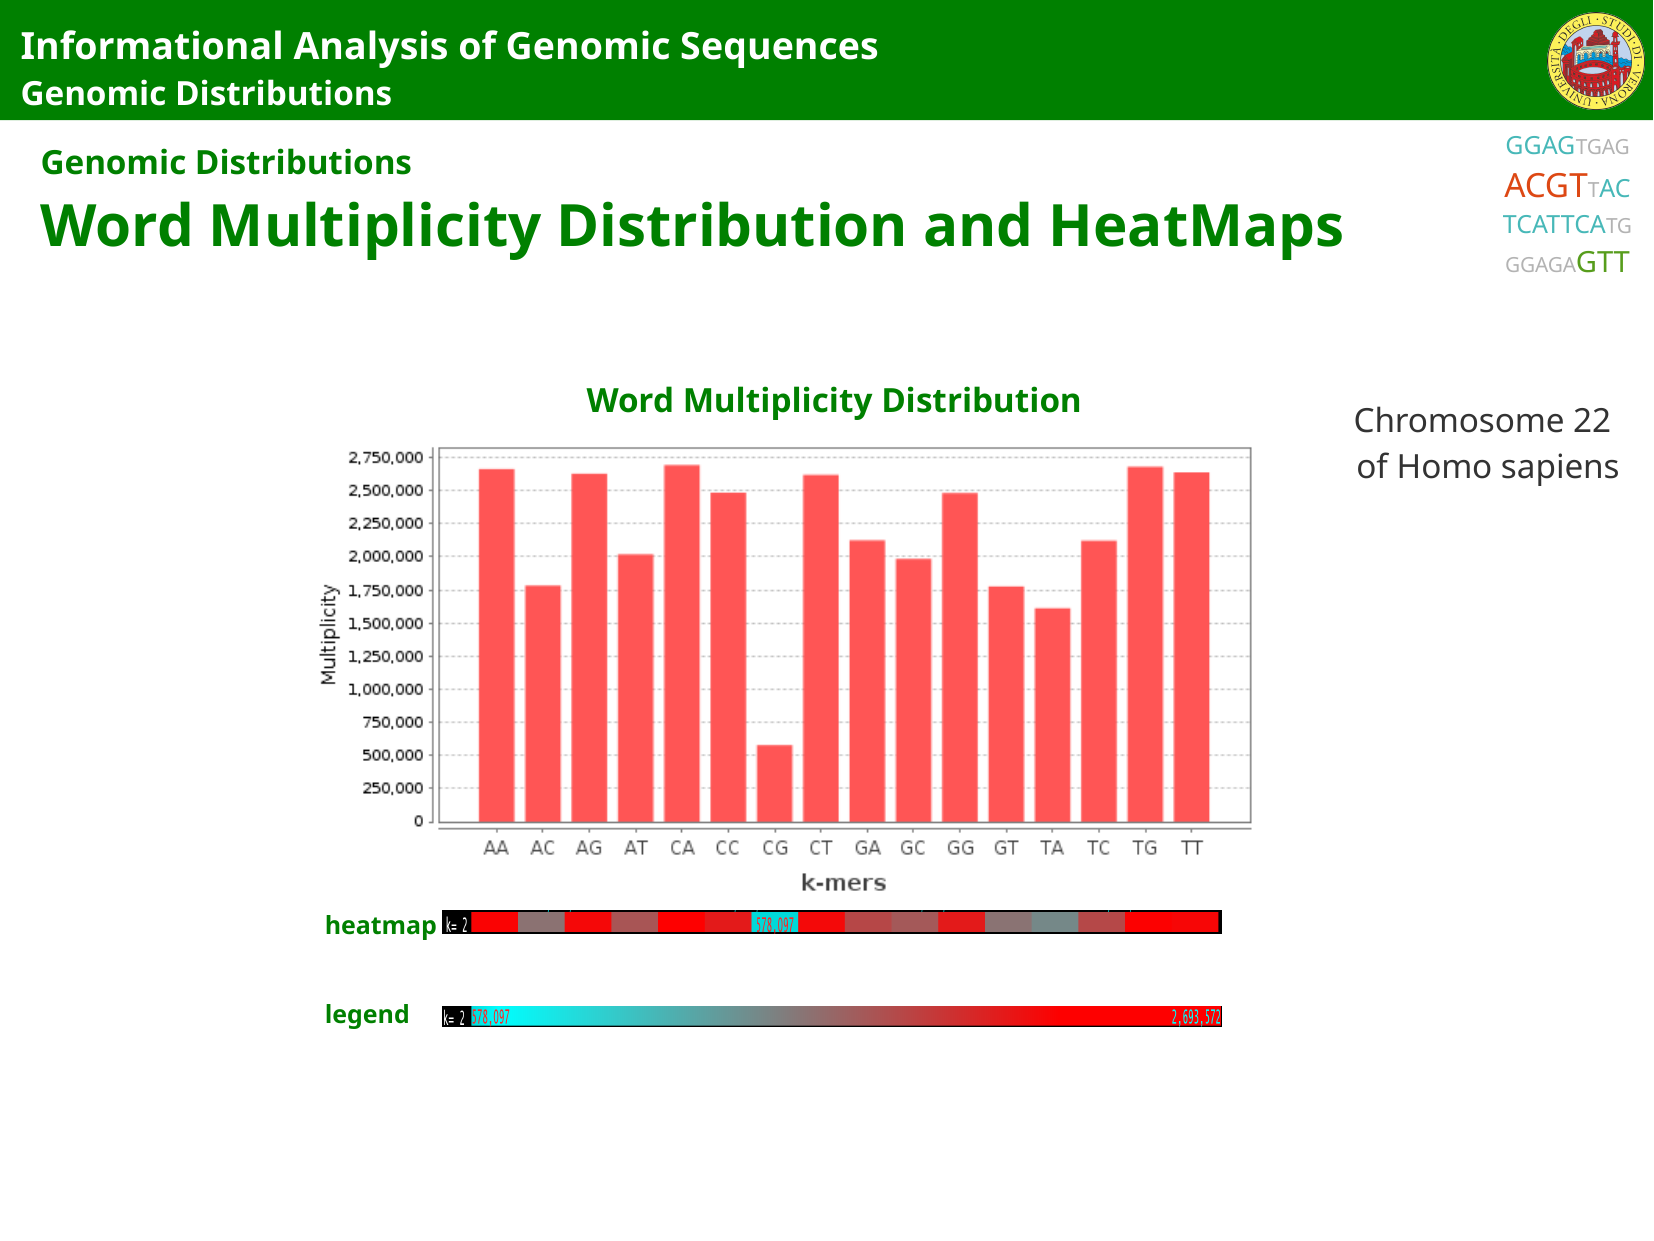

Informational Analysis of Genomic Sequences
Genomic Distributions
GGAGTGAGACGTTACTCATTCATGGGAGAGTT
Genomic Distributions
Word Multiplicity Distribution and HeatMaps
Word Multiplicity Distribution
Chromosome 22
of Homo sapiens
heatmap
legend